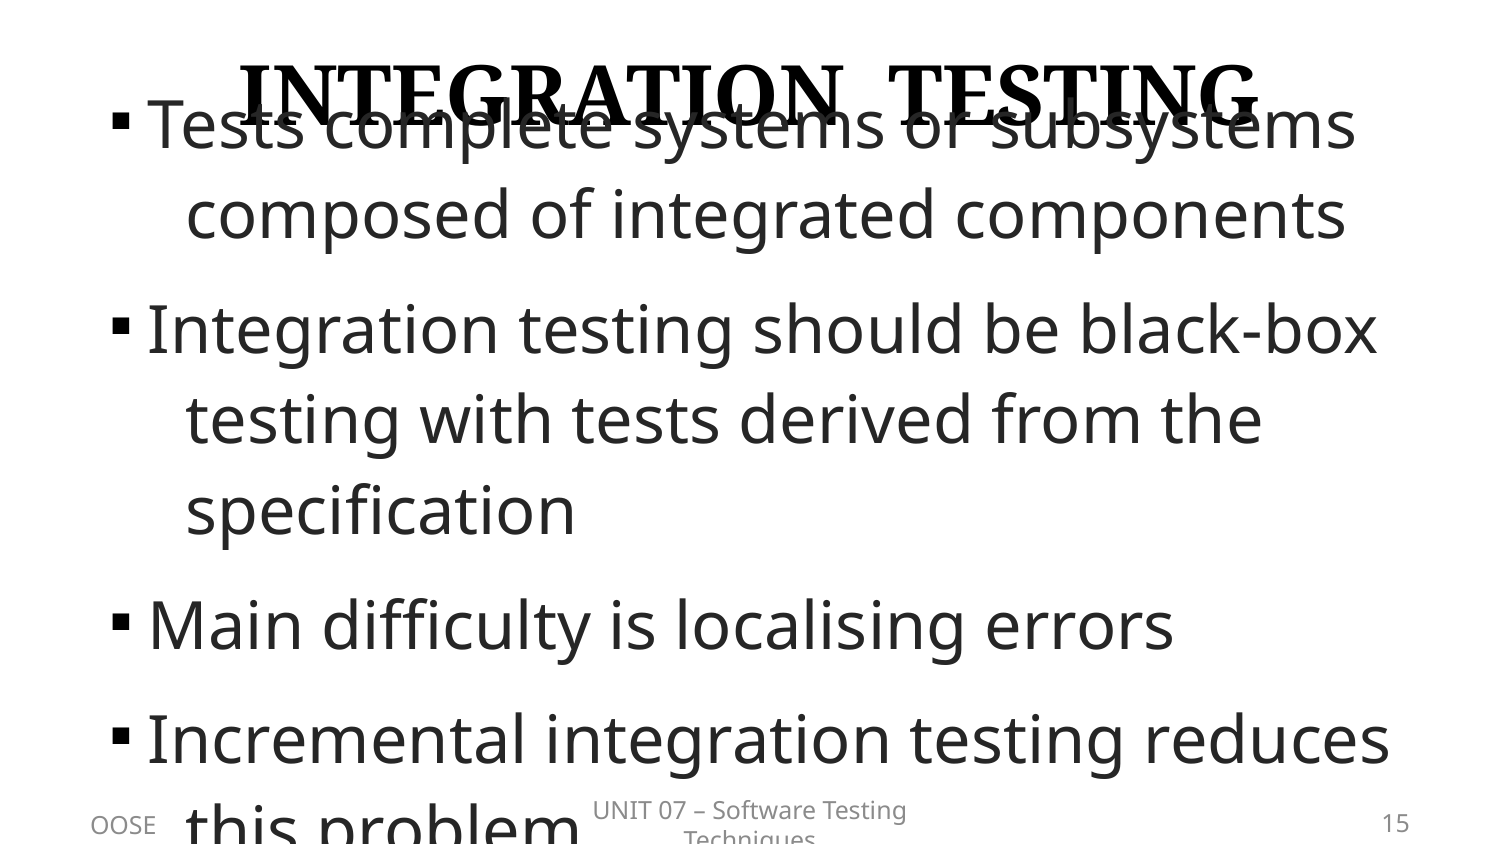

# INTEGRATION TESTING
Tests complete systems or subsystems composed of integrated components
Integration testing should be black-box testing with tests derived from the specification
Main difficulty is localising errors
Incremental integration testing reduces this problem
OOSE
UNIT 07 - Software Testing Techniques
15